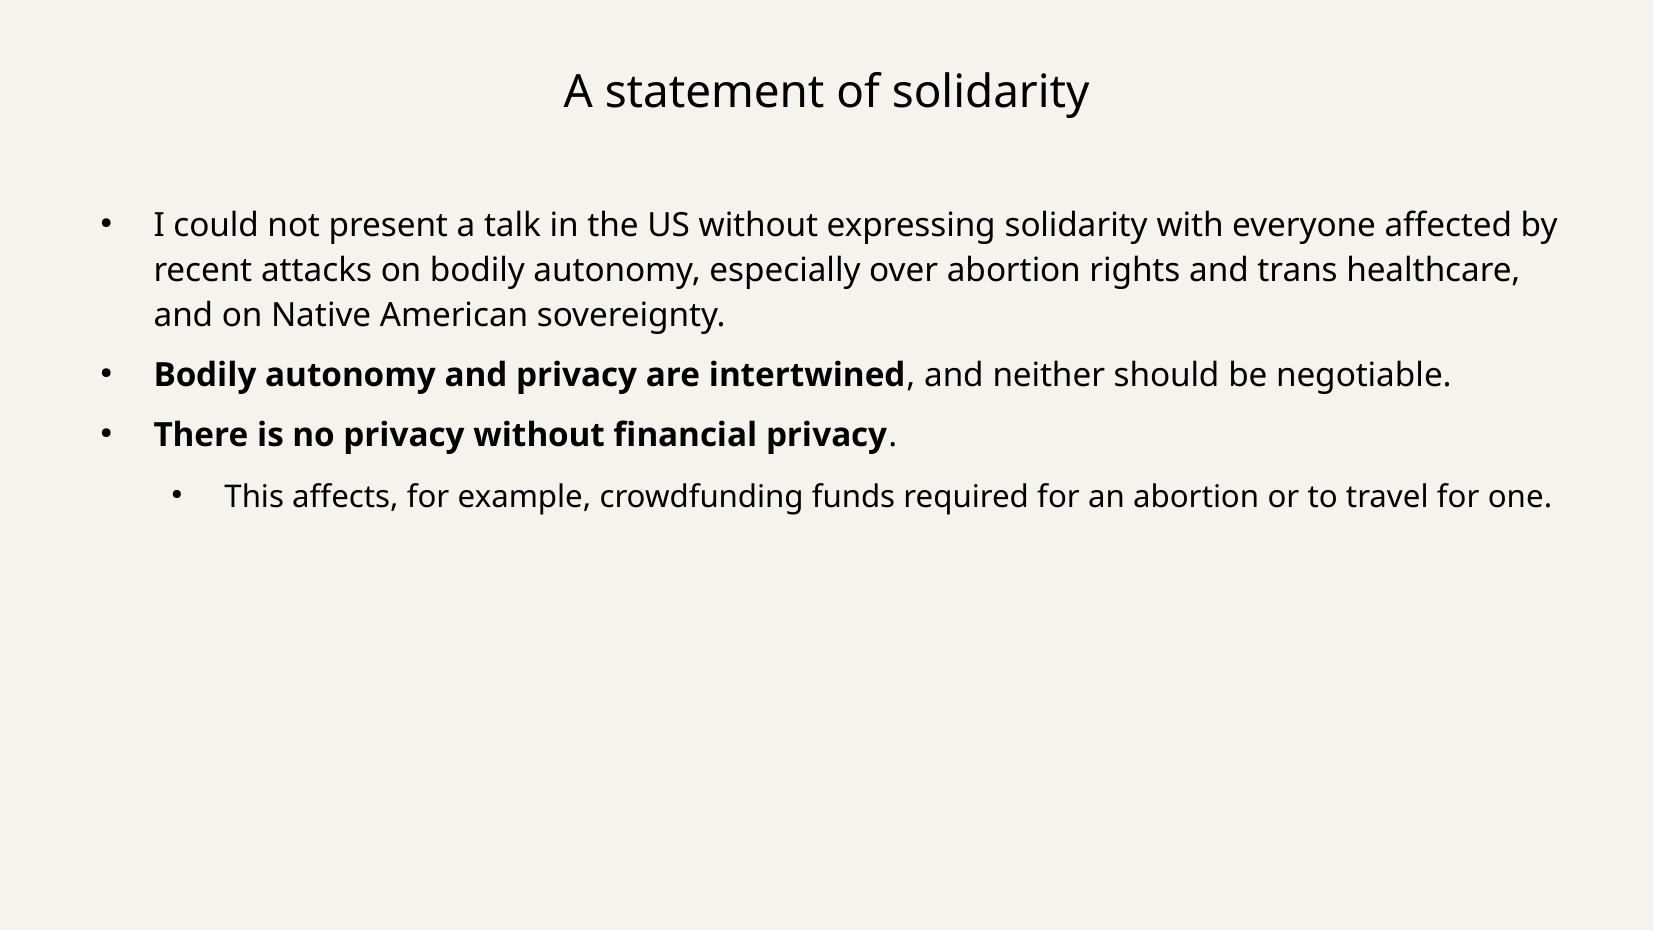

# A statement of solidarity
I could not present a talk in the US without expressing solidarity with everyone affected by recent attacks on bodily autonomy, especially over abortion rights and trans healthcare, and on Native American sovereignty.
Bodily autonomy and privacy are intertwined, and neither should be negotiable.
There is no privacy without financial privacy.
This affects, for example, crowdfunding funds required for an abortion or to travel for one.